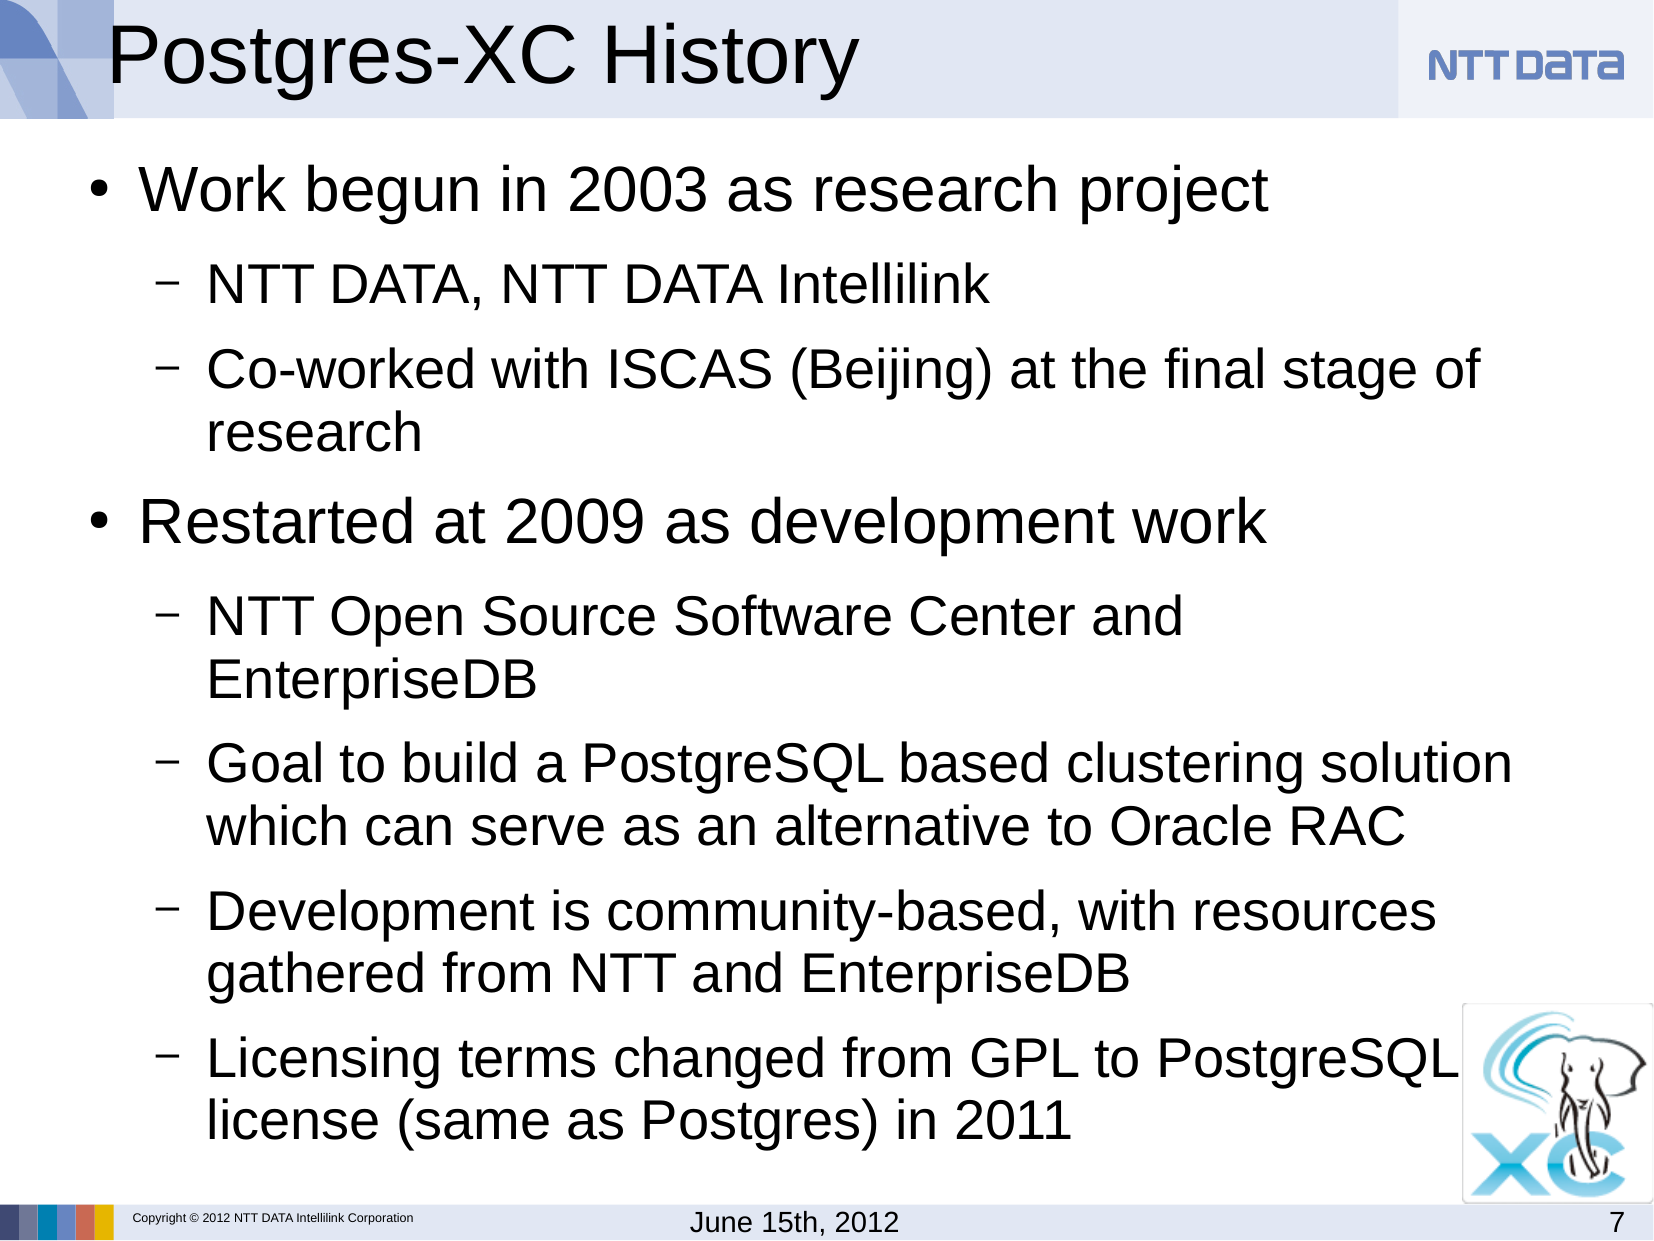

# Postgres-XC History
Work begun in 2003 as research project
NTT DATA, NTT DATA Intellilink
Co-worked with ISCAS (Beijing) at the final stage of research
Restarted at 2009 as development work
NTT Open Source Software Center and EnterpriseDB
Goal to build a PostgreSQL based clustering solution which can serve as an alternative to Oracle RAC
Development is community-based, with resources gathered from NTT and EnterpriseDB
Licensing terms changed from GPL to PostgreSQL license (same as Postgres) in 2011
June 15th, 2012
7